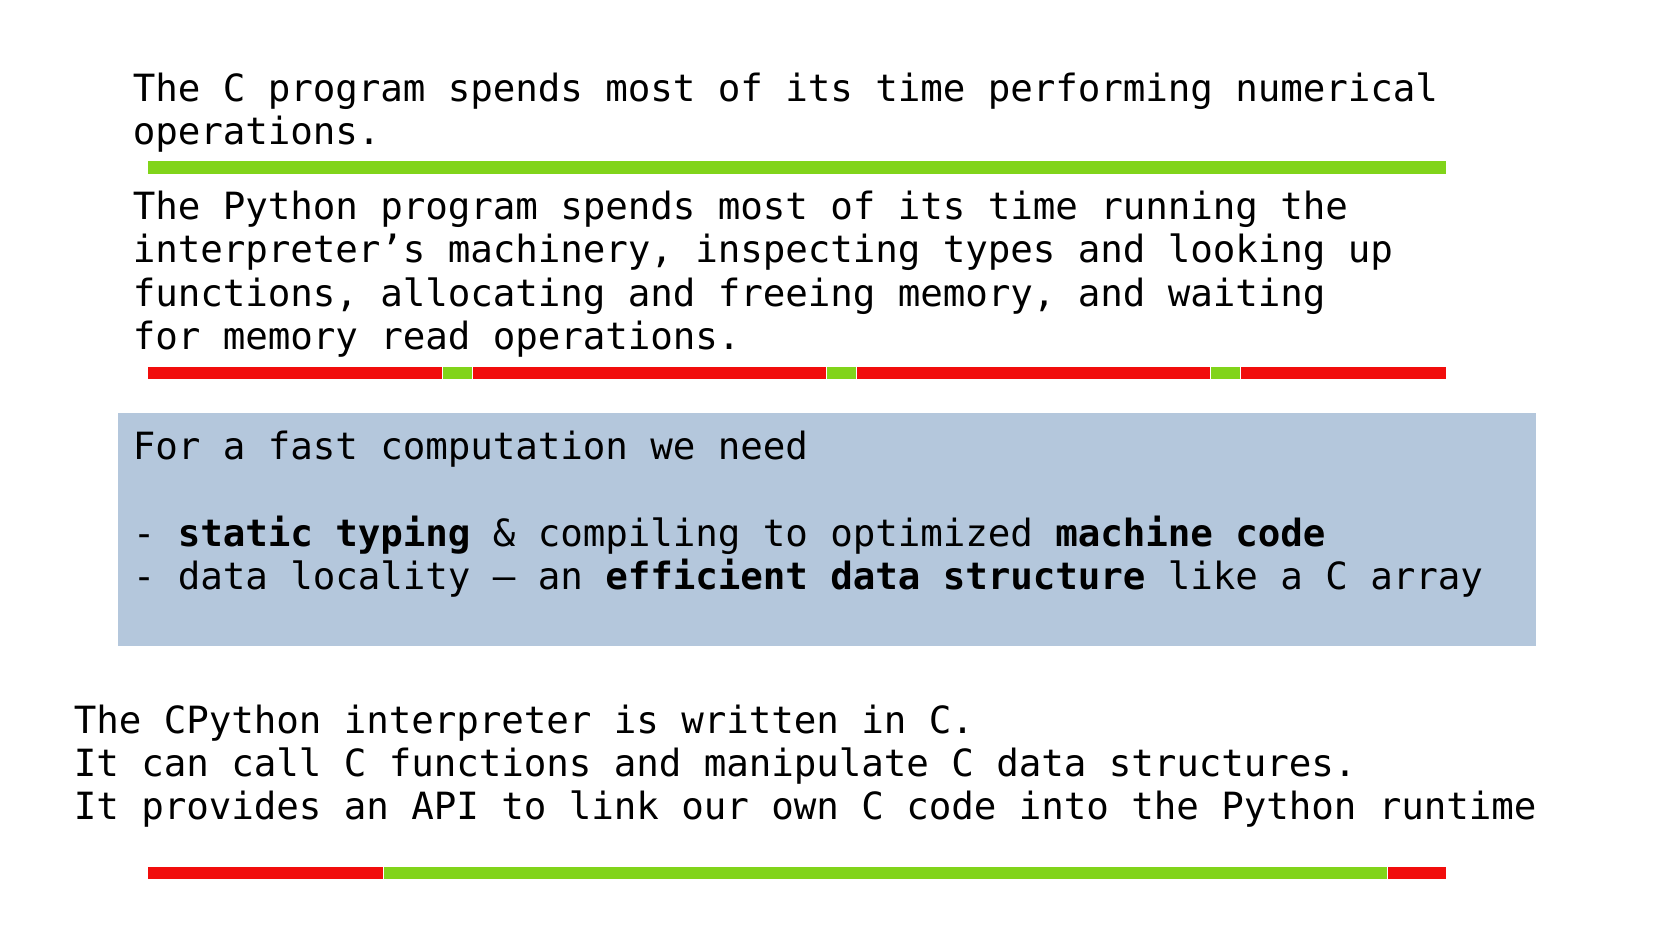

The C program spends most of its time performing numerical operations.
The Python program spends most of its time running the interpreter’s machinery, inspecting types and looking up functions, allocating and freeing memory, and waiting for memory read operations.
For a fast computation we need
- static typing & compiling to optimized machine code
- data locality – an efficient data structure like a C array
The CPython interpreter is written in C.
It can call C functions and manipulate C data structures.
It provides an API to link our own C code into the Python runtime